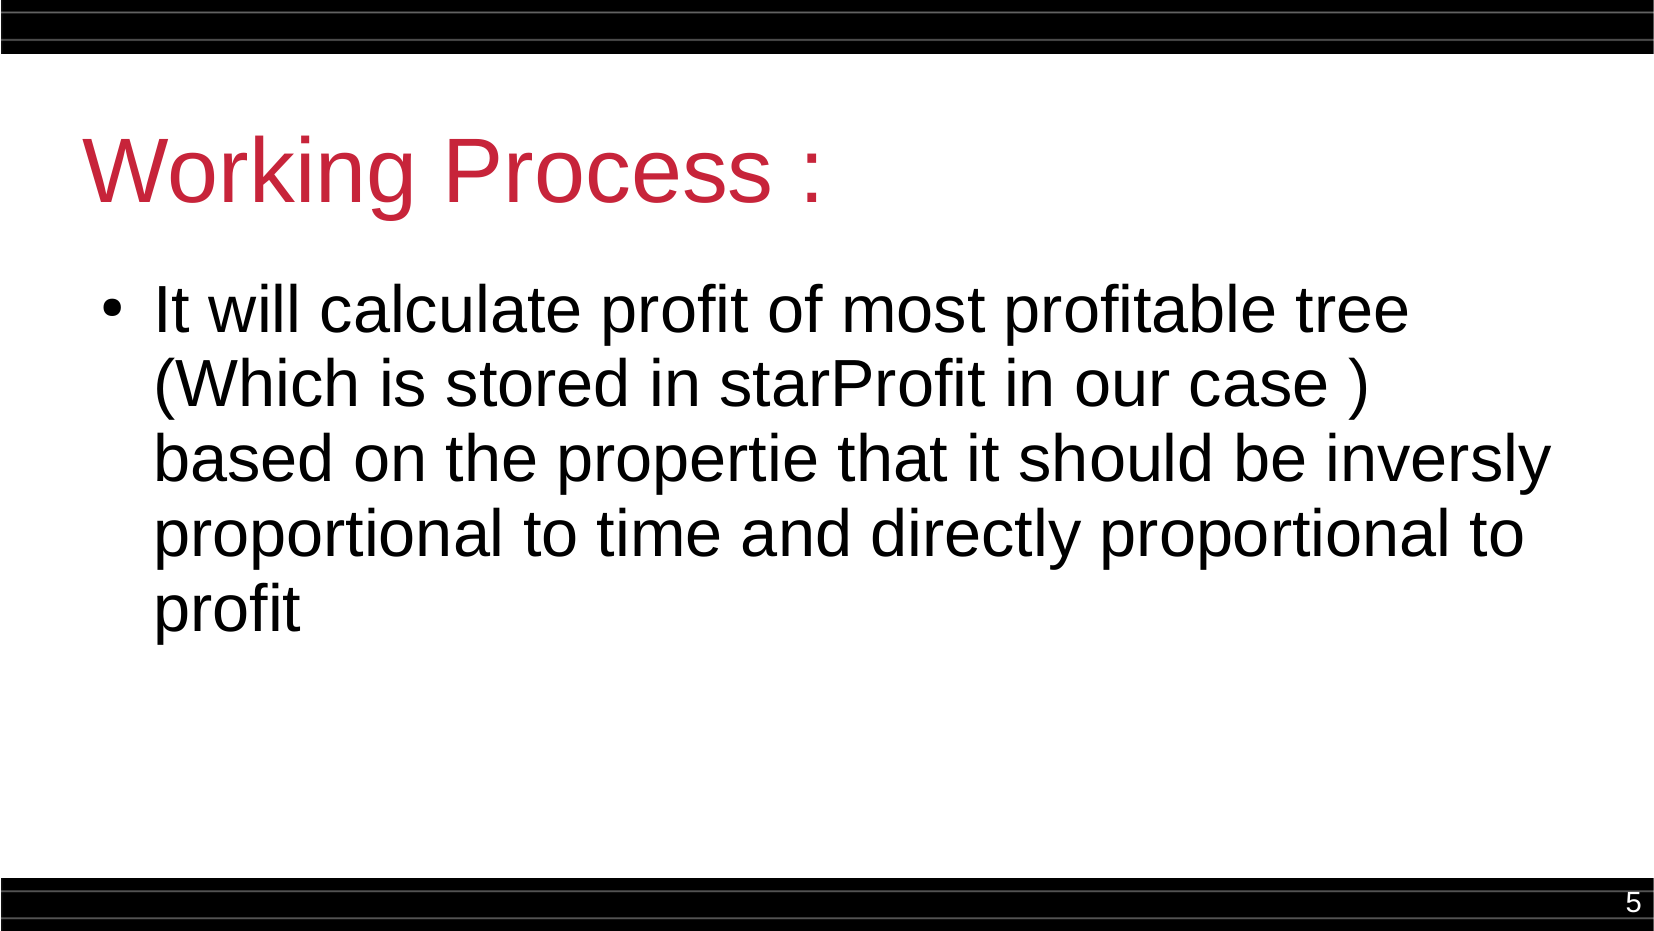

# Working Process :
It will calculate profit of most profitable tree (Which is stored in starProfit in our case ) based on the propertie that it should be inversly proportional to time and directly proportional to profit